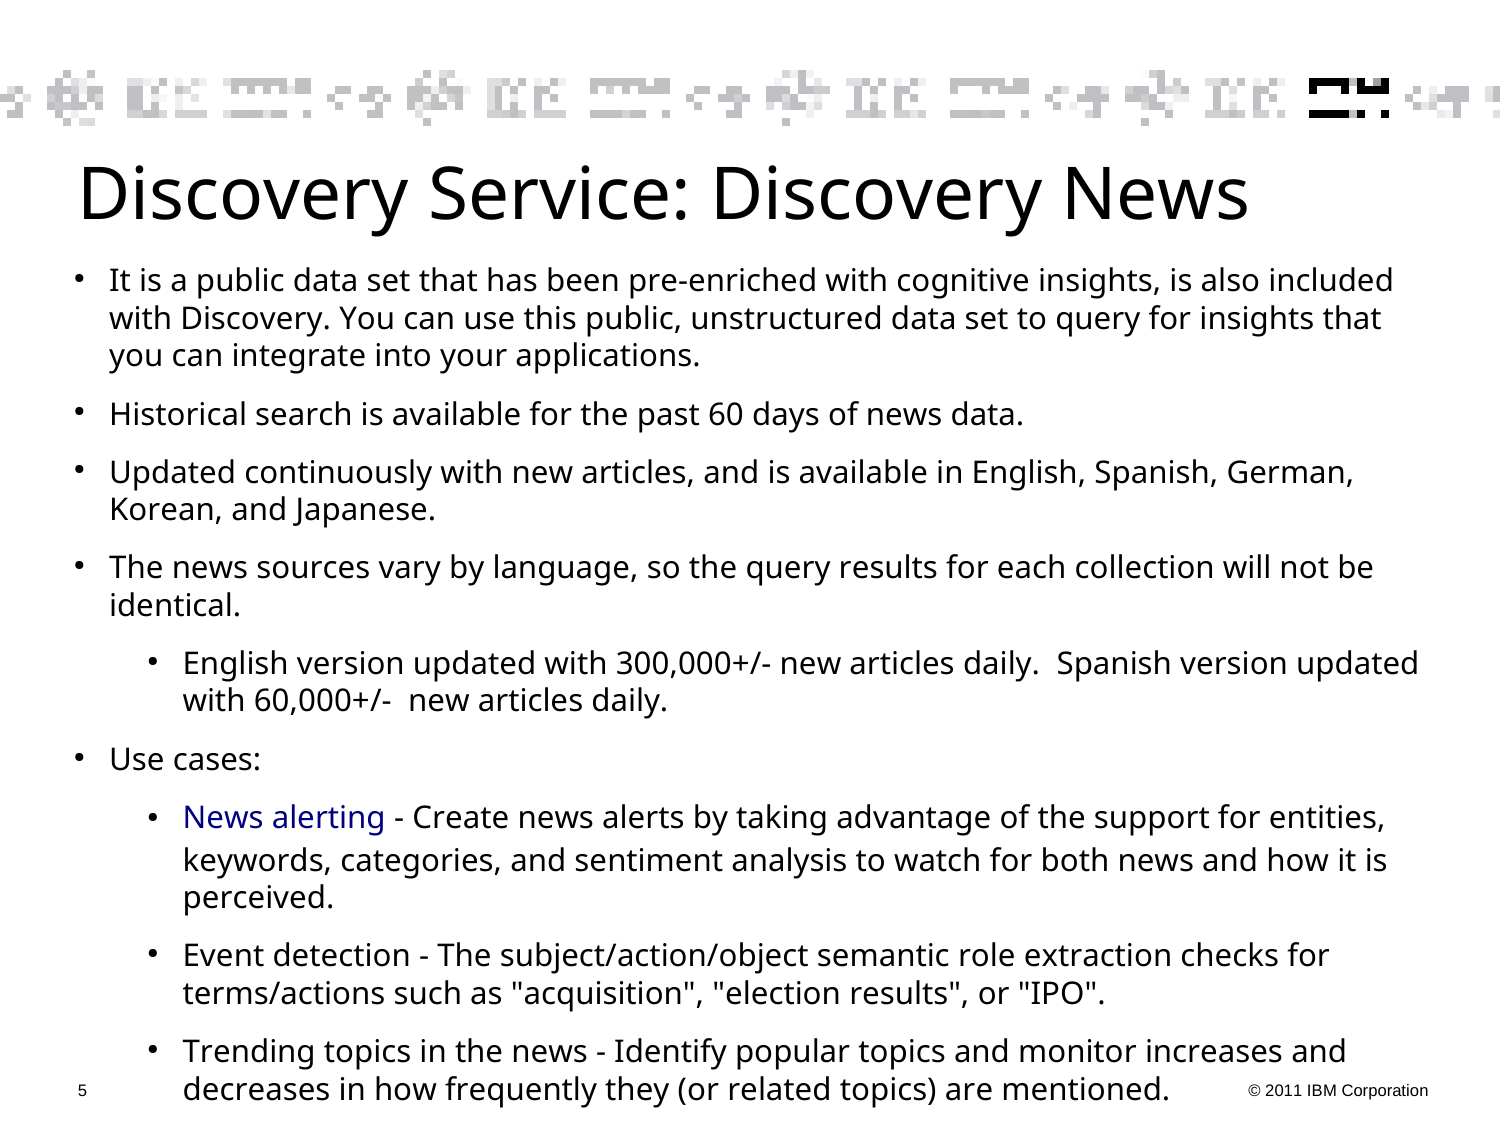

# Discovery Service: Discovery News
It is a public data set that has been pre-enriched with cognitive insights, is also included with Discovery. You can use this public, unstructured data set to query for insights that you can integrate into your applications.
Historical search is available for the past 60 days of news data.
Updated continuously with new articles, and is available in English, Spanish, German, Korean, and Japanese.
The news sources vary by language, so the query results for each collection will not be identical.
English version updated with 300,000+/- new articles daily. Spanish version updated with 60,000+/- new articles daily.
Use cases:
News alerting - Create news alerts by taking advantage of the support for entities, keywords, categories, and sentiment analysis to watch for both news and how it is perceived.
Event detection - The subject/action/object semantic role extraction checks for terms/actions such as "acquisition", "election results", or "IPO".
Trending topics in the news - Identify popular topics and monitor increases and decreases in how frequently they (or related topics) are mentioned.
5